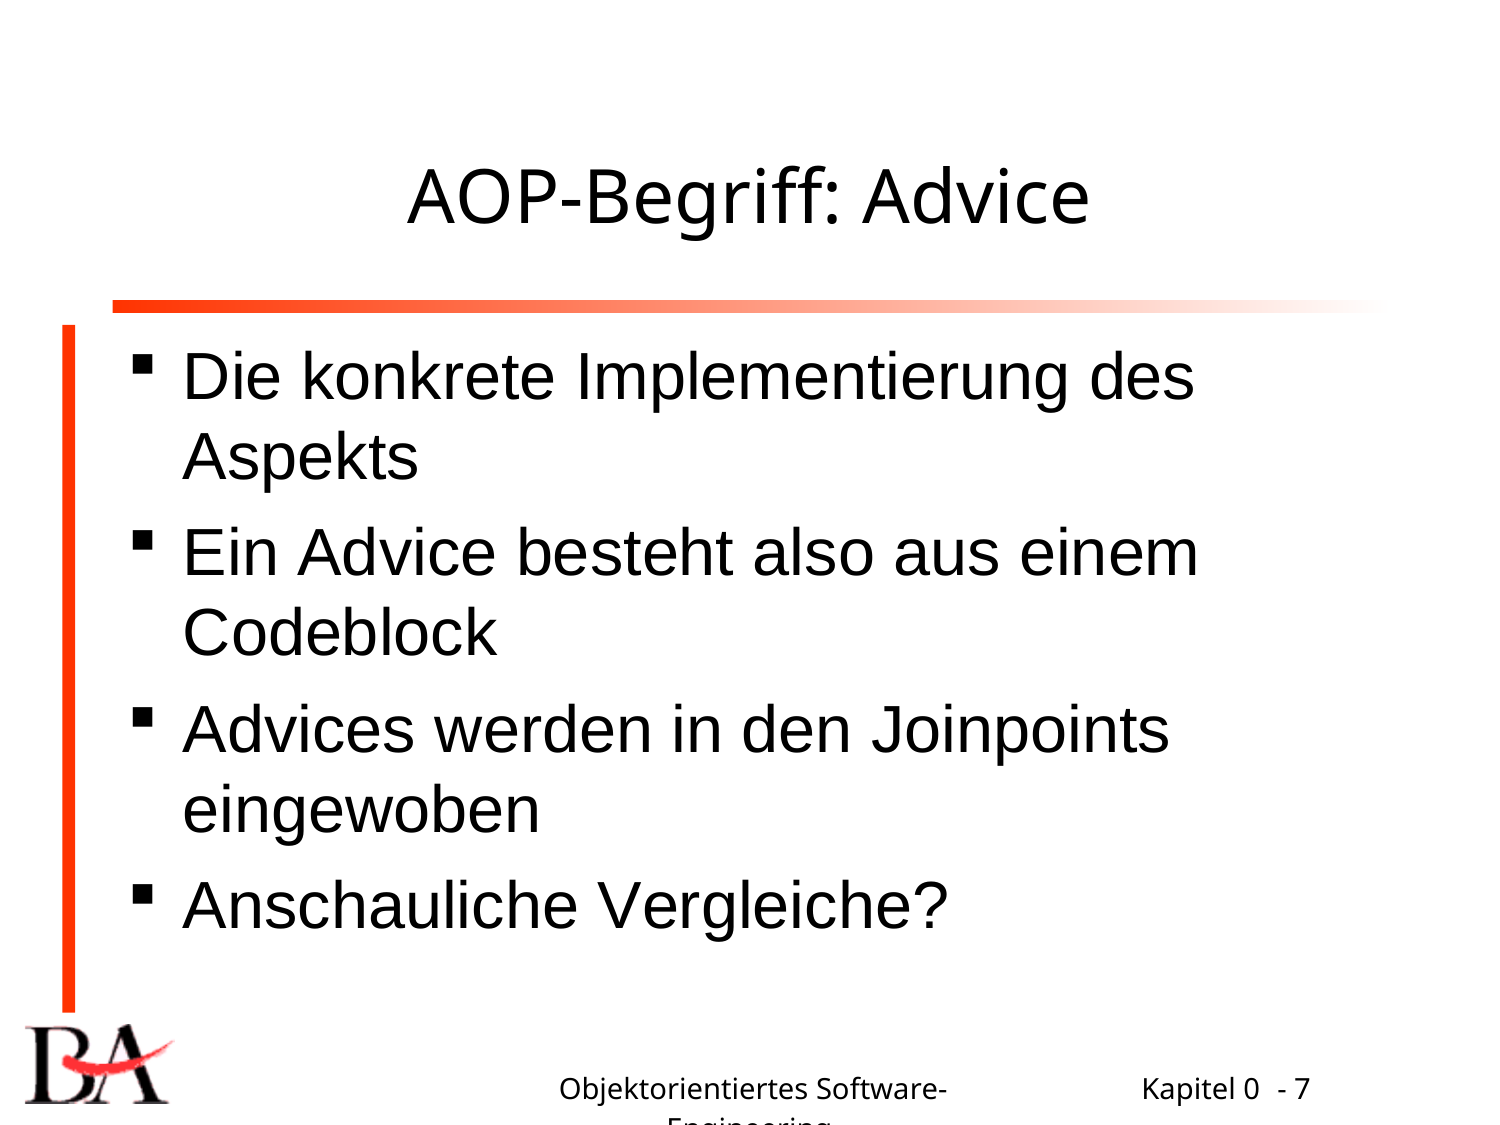

# AOP-Begriff: Advice
Die konkrete Implementierung des Aspekts
Ein Advice besteht also aus einem Codeblock
Advices werden in den Joinpoints eingewoben
Anschauliche Vergleiche?
7